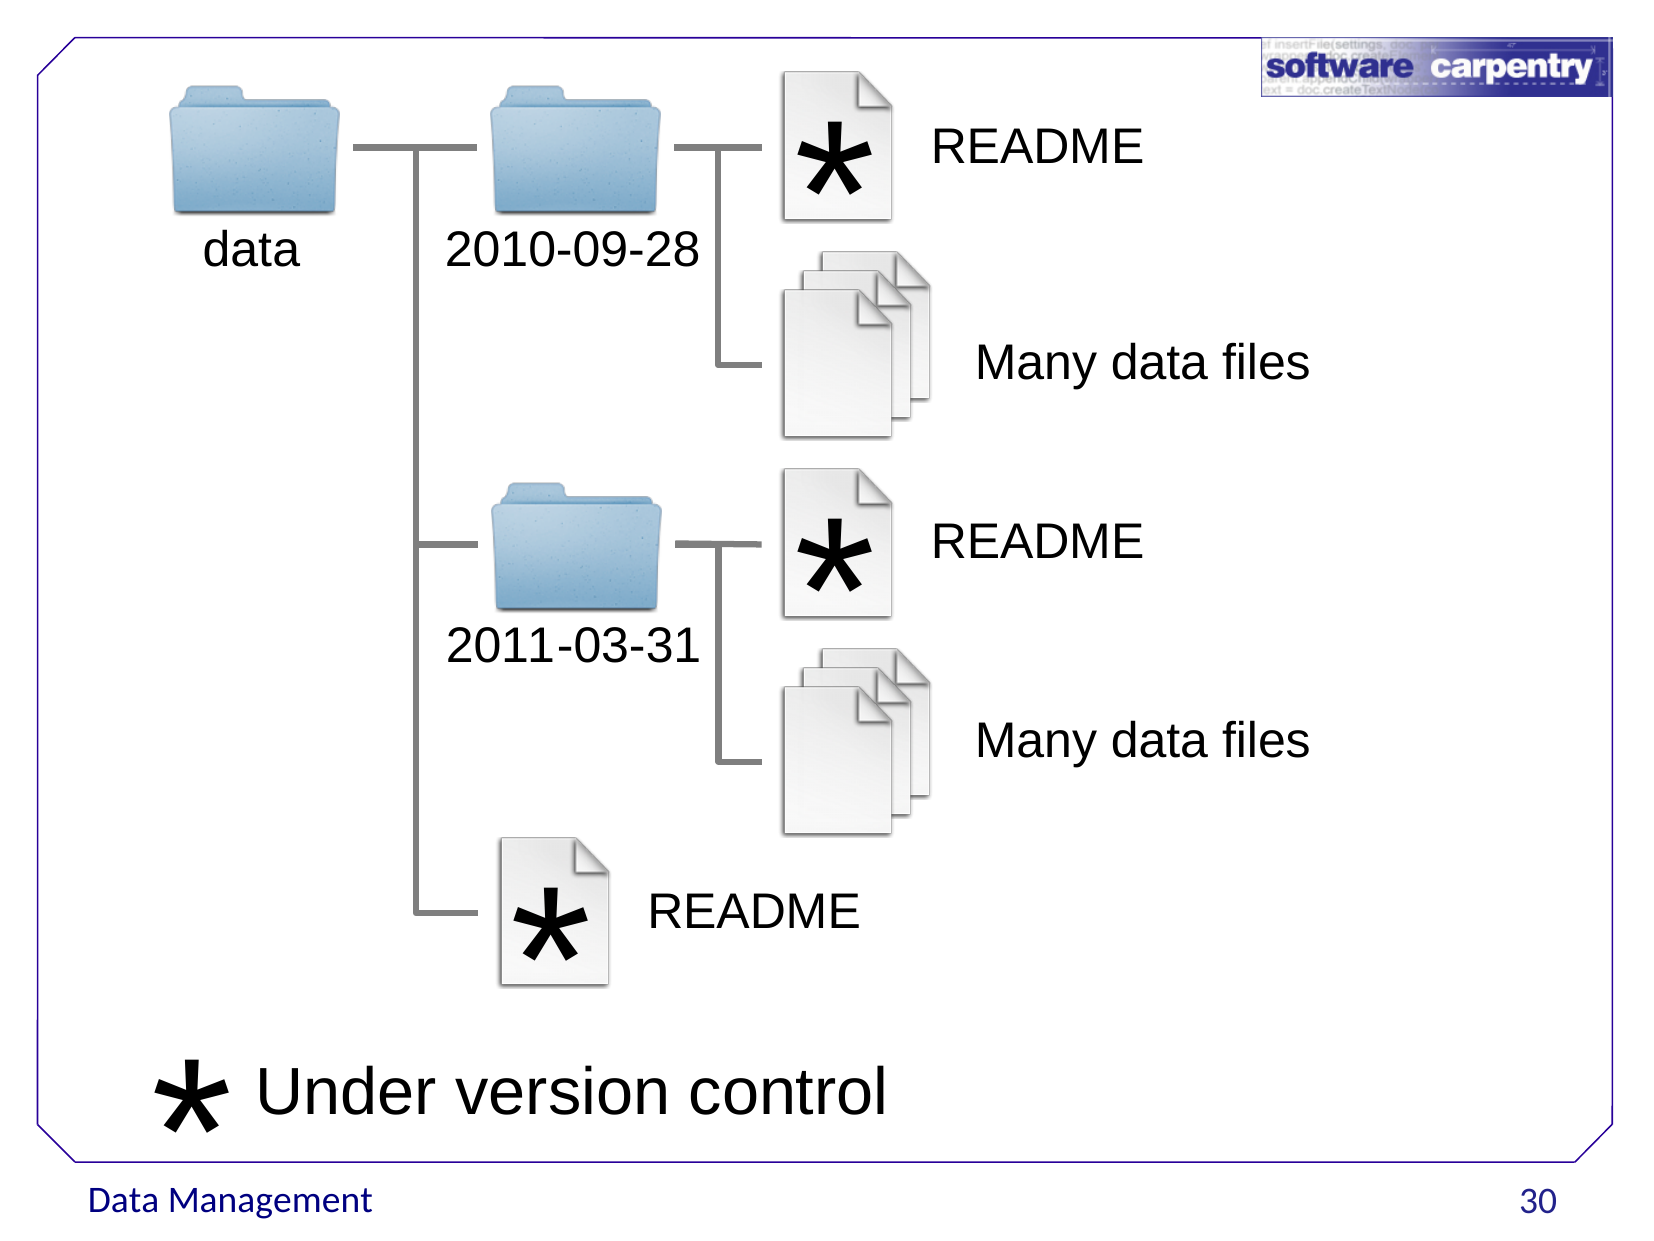

*
README
data
2010-09-28
Many data files
*
README
2011-03-31
Many data files
*
README
*
Under version control